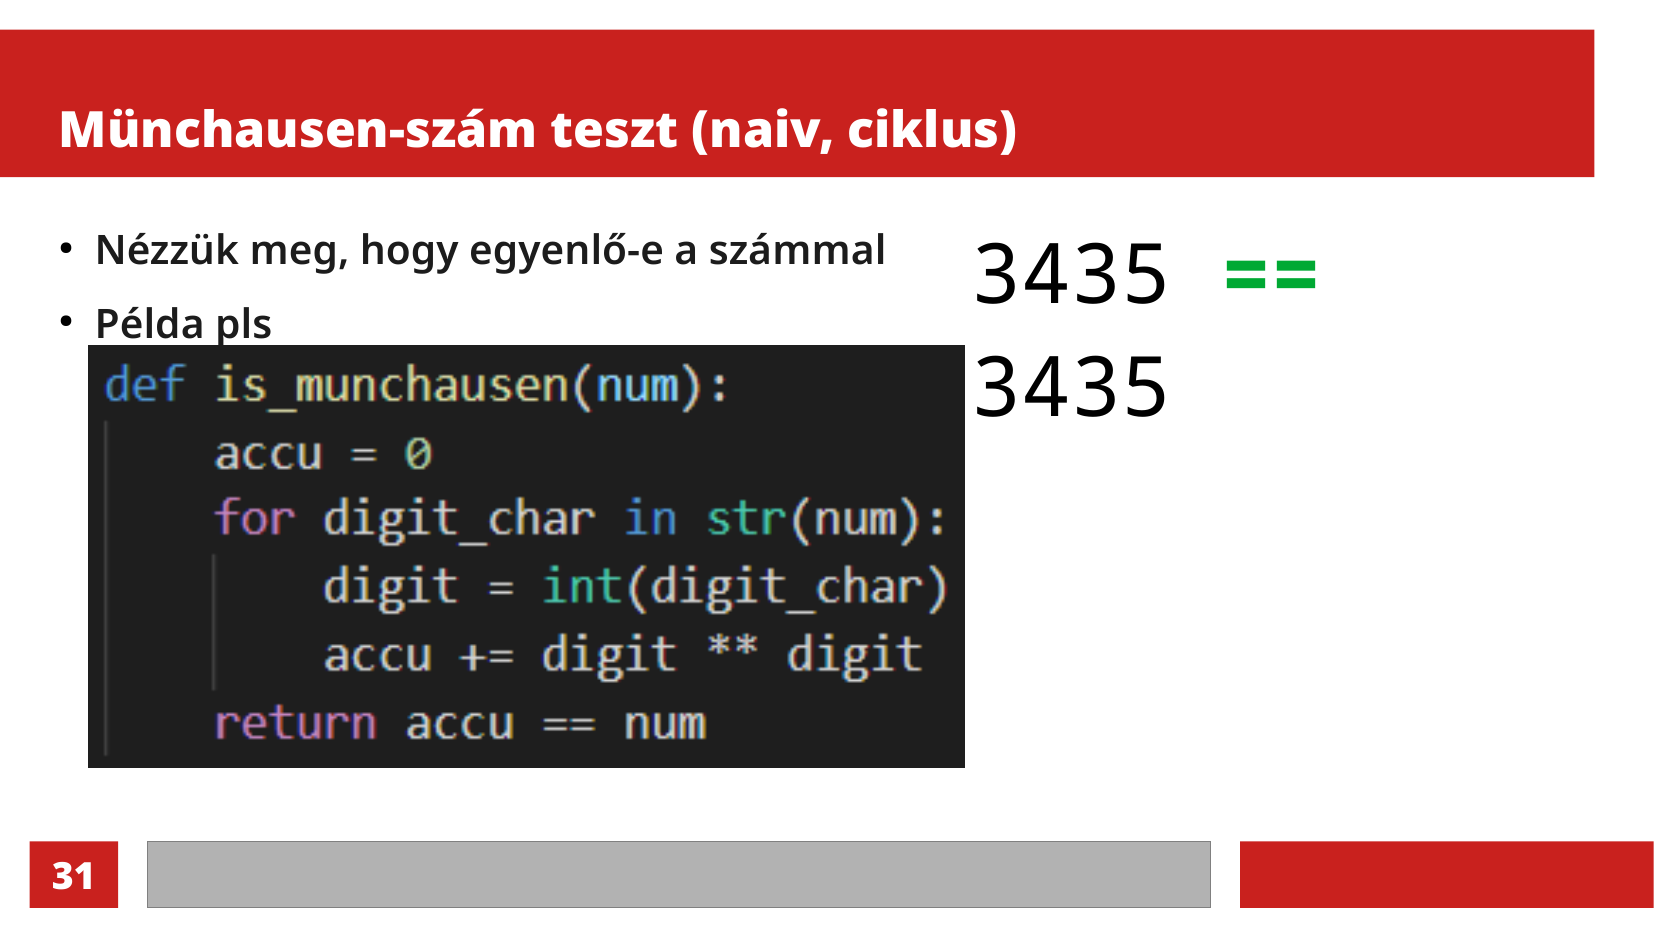

# Münchausen-szám teszt (naiv, ciklus)
3435 == 3435
Nézzük meg, hogy egyenlő-e a számmal
Példa pls
31